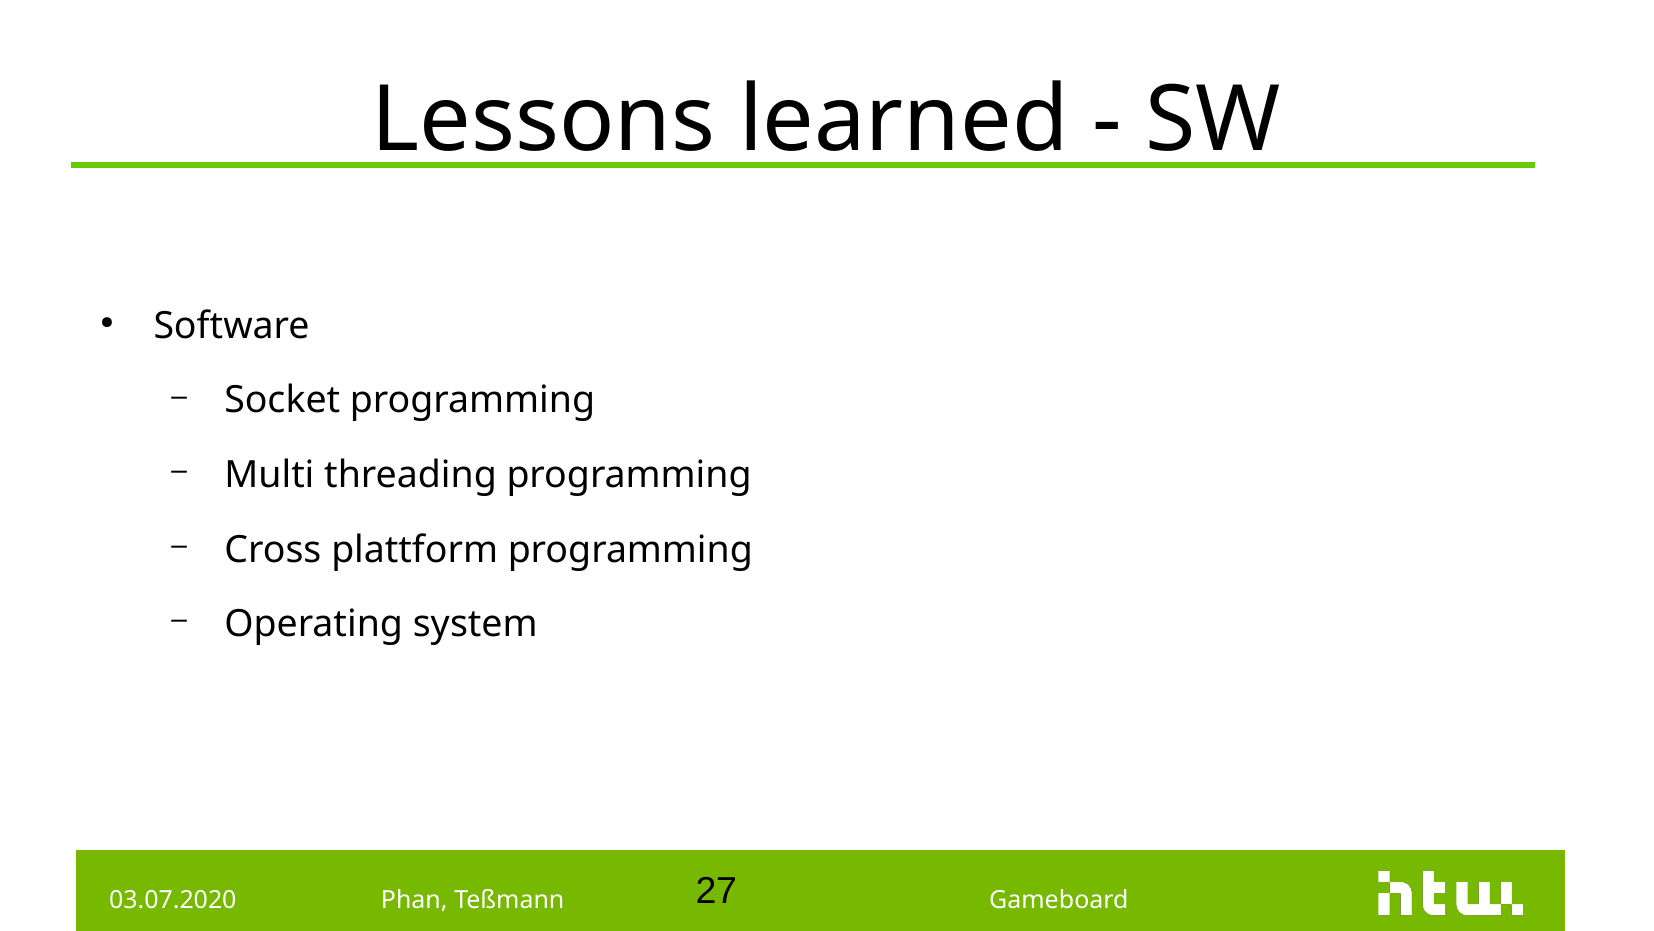

# Lessons learned - SW
Software
Socket programming
Multi threading programming
Cross plattform programming
Operating system